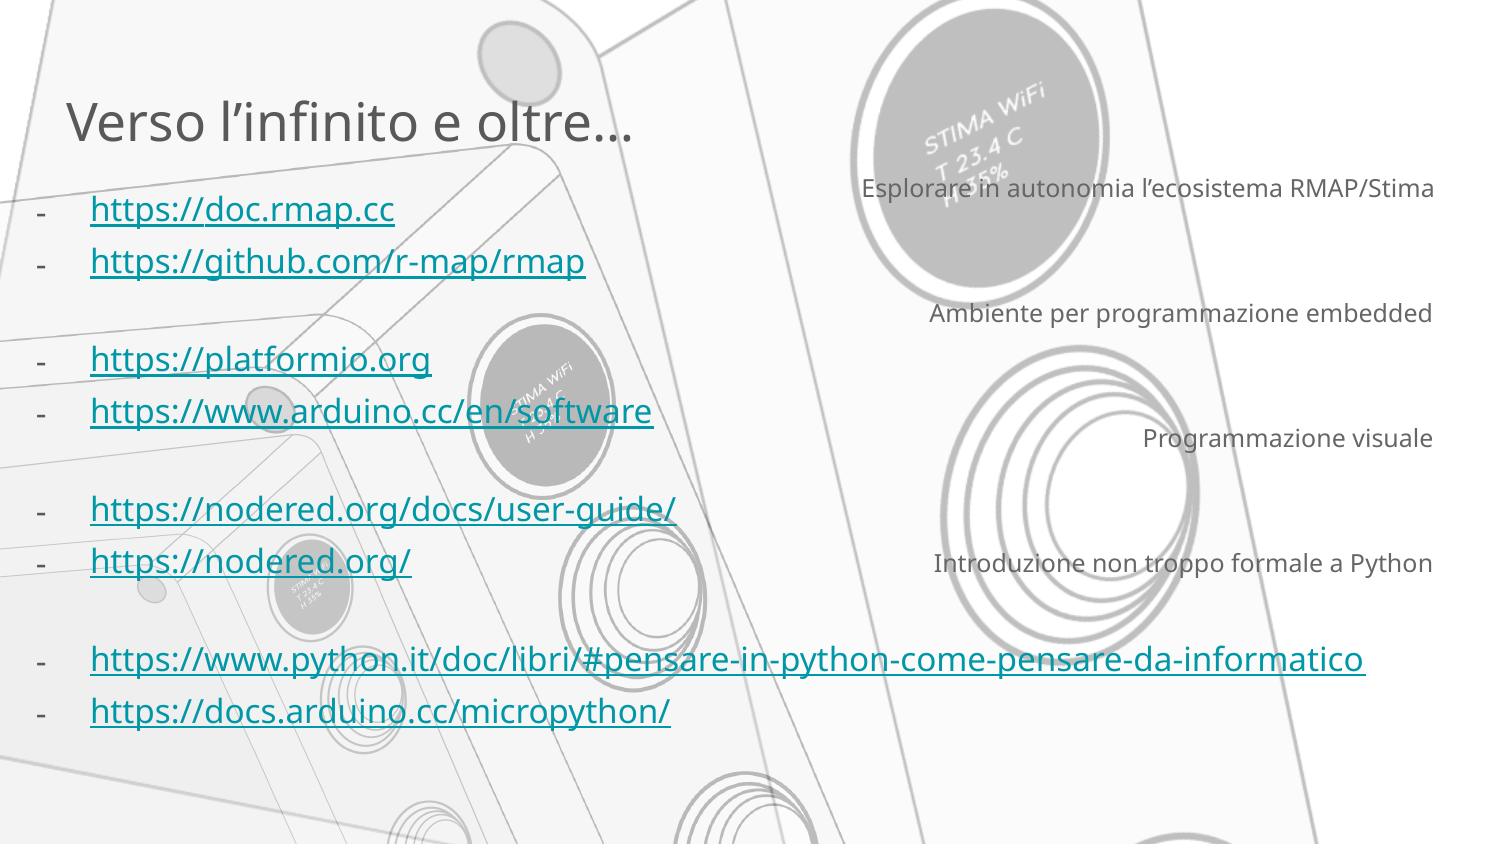

# Verso l’infinito e oltre…
Esplorare in autonomia l’ecosistema RMAP/Stima
https://doc.rmap.cc
https://github.com/r-map/rmap
https://platformio.org
https://www.arduino.cc/en/software
https://nodered.org/docs/user-guide/
https://nodered.org/
https://www.python.it/doc/libri/#pensare-in-python-come-pensare-da-informatico
https://docs.arduino.cc/micropython/
Ambiente per programmazione embedded
Programmazione visuale
Introduzione non troppo formale a Python